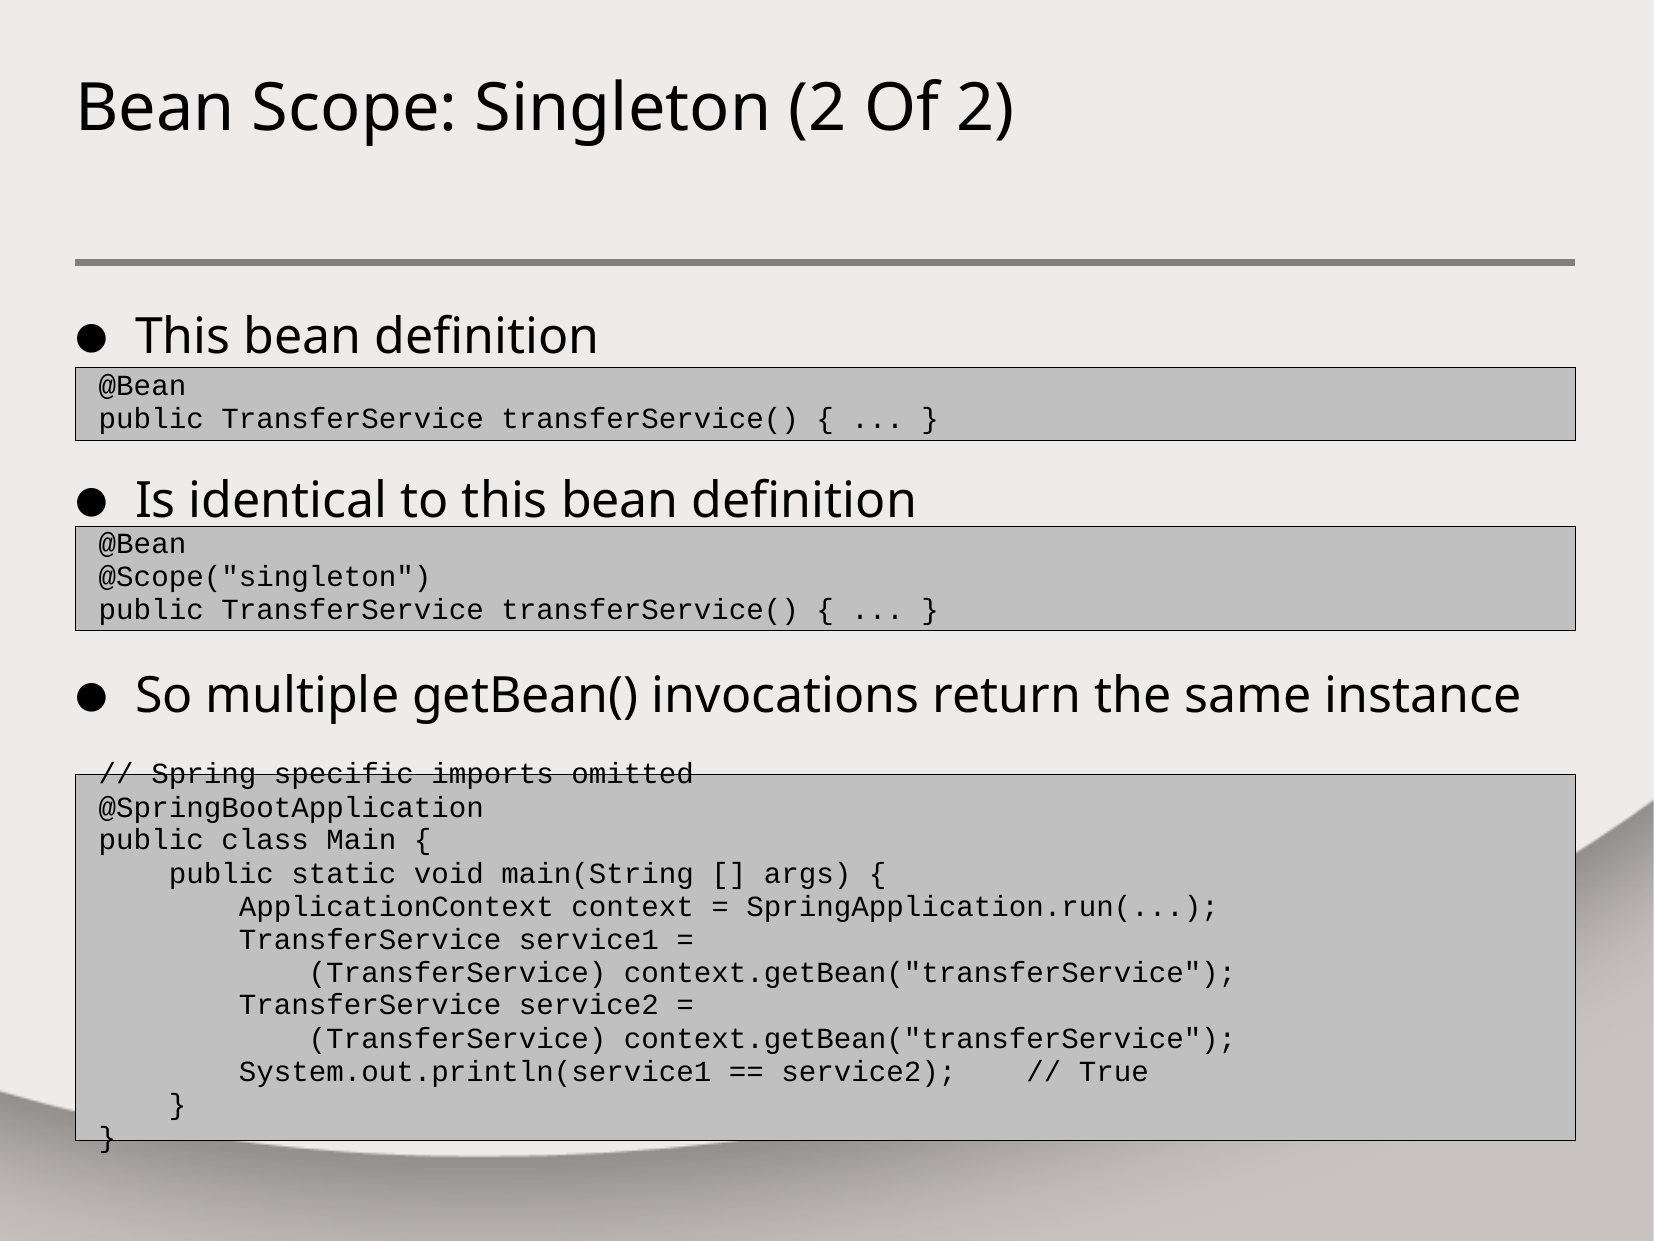

# Bean Scope: Singleton (2 Of 2)
This bean definition
Is identical to this bean definition
So multiple getBean() invocations return the same instance
@Bean
public TransferService transferService() { ... }
@Bean
@Scope("singleton")
public TransferService transferService() { ... }
// Spring specific imports omitted
@SpringBootApplication
public class Main {
 public static void main(String [] args) {
 ApplicationContext context = SpringApplication.run(...);
 TransferService service1 =
 (TransferService) context.getBean("transferService");
 TransferService service2 =
 (TransferService) context.getBean("transferService");
 System.out.println(service1 == service2); // True
 }
}